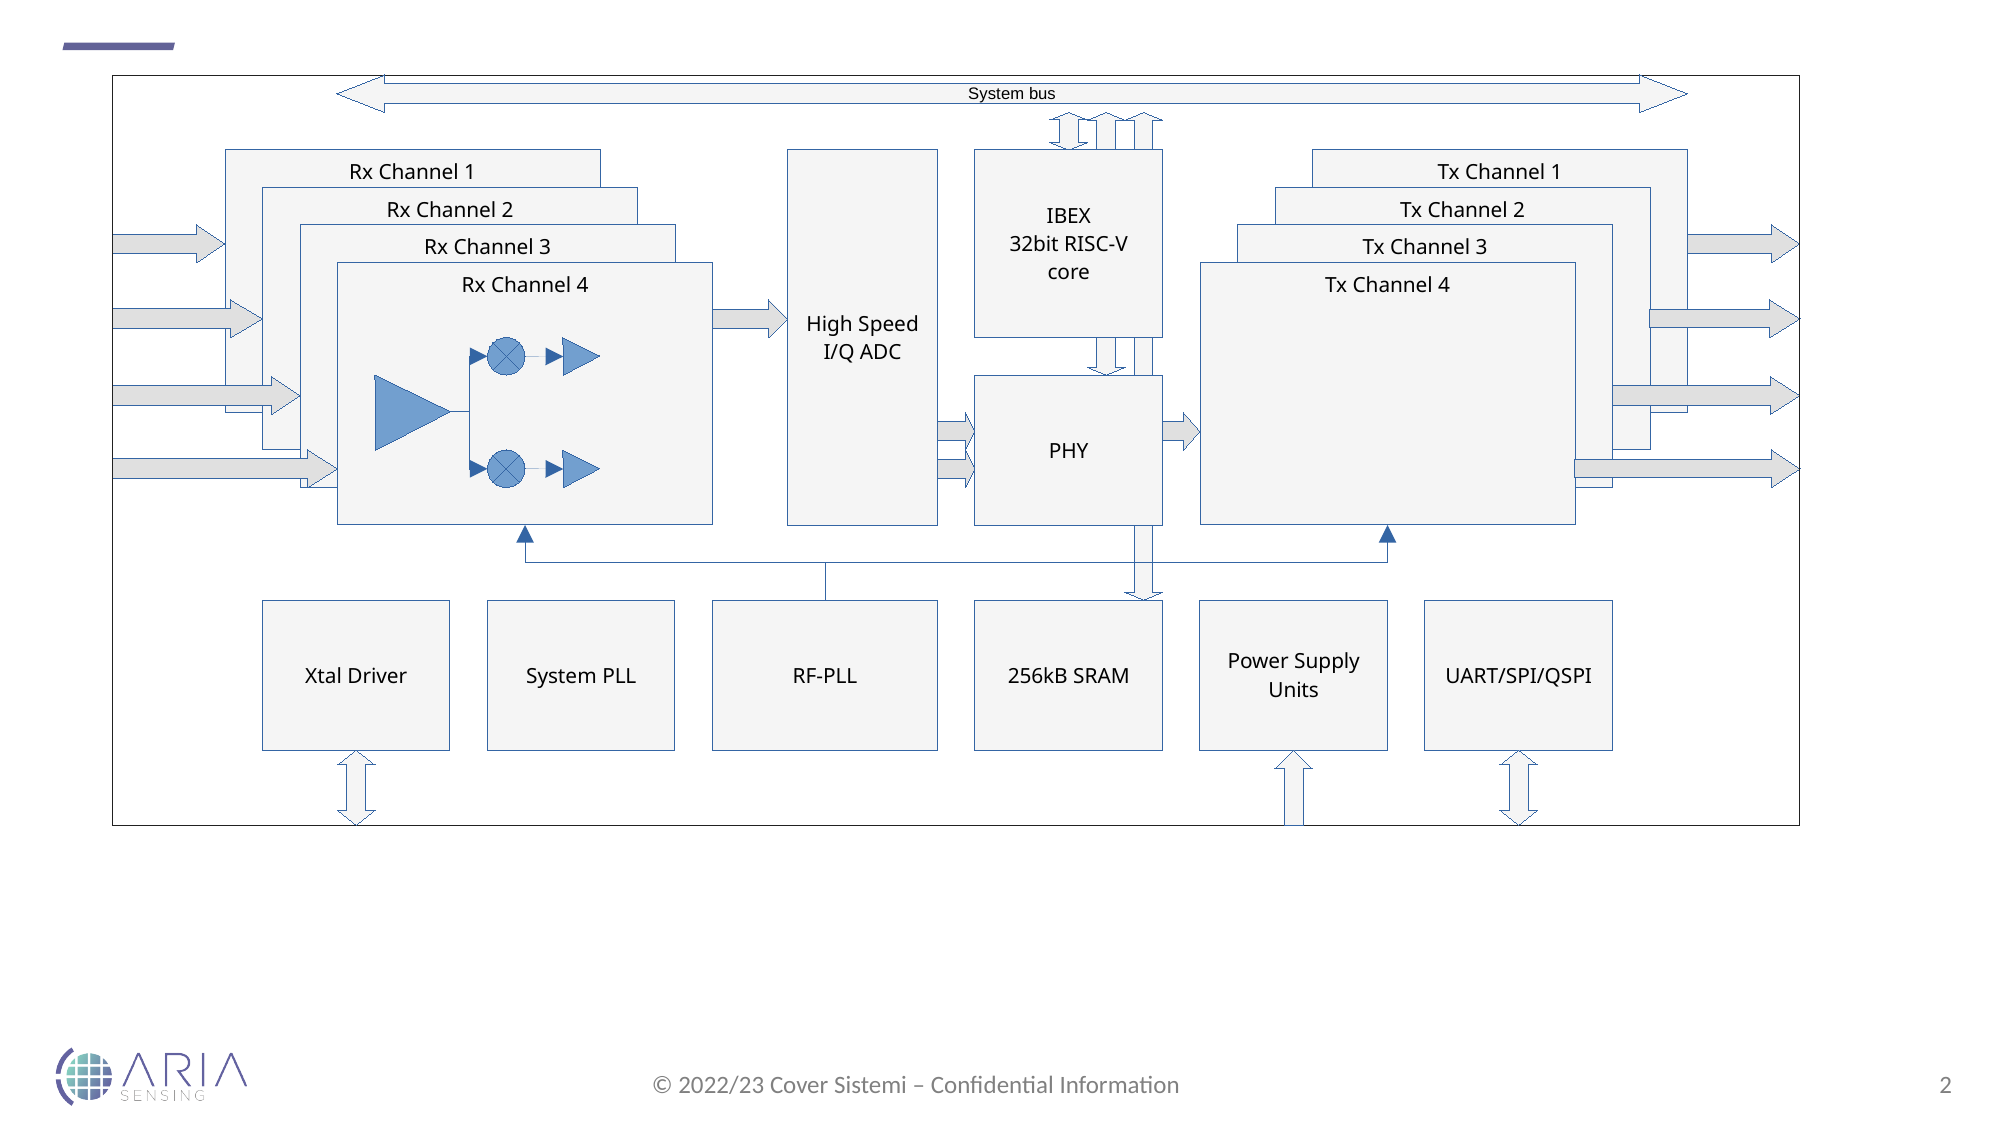

System bus
Tx Channel 1
Rx Channel 1
High Speed I/Q ADC
IBEX
32bit RISC-V core
Tx Channel 1
Rx Channel 2
Tx Channel 2
Rx Channel 3
Tx Channel 3
Rx Channel 4
Tx Channel 4
PHY
Xtal Driver
System PLL
RF-PLL
256kB SRAM
Power Supply Units
UART/SPI/QSPI